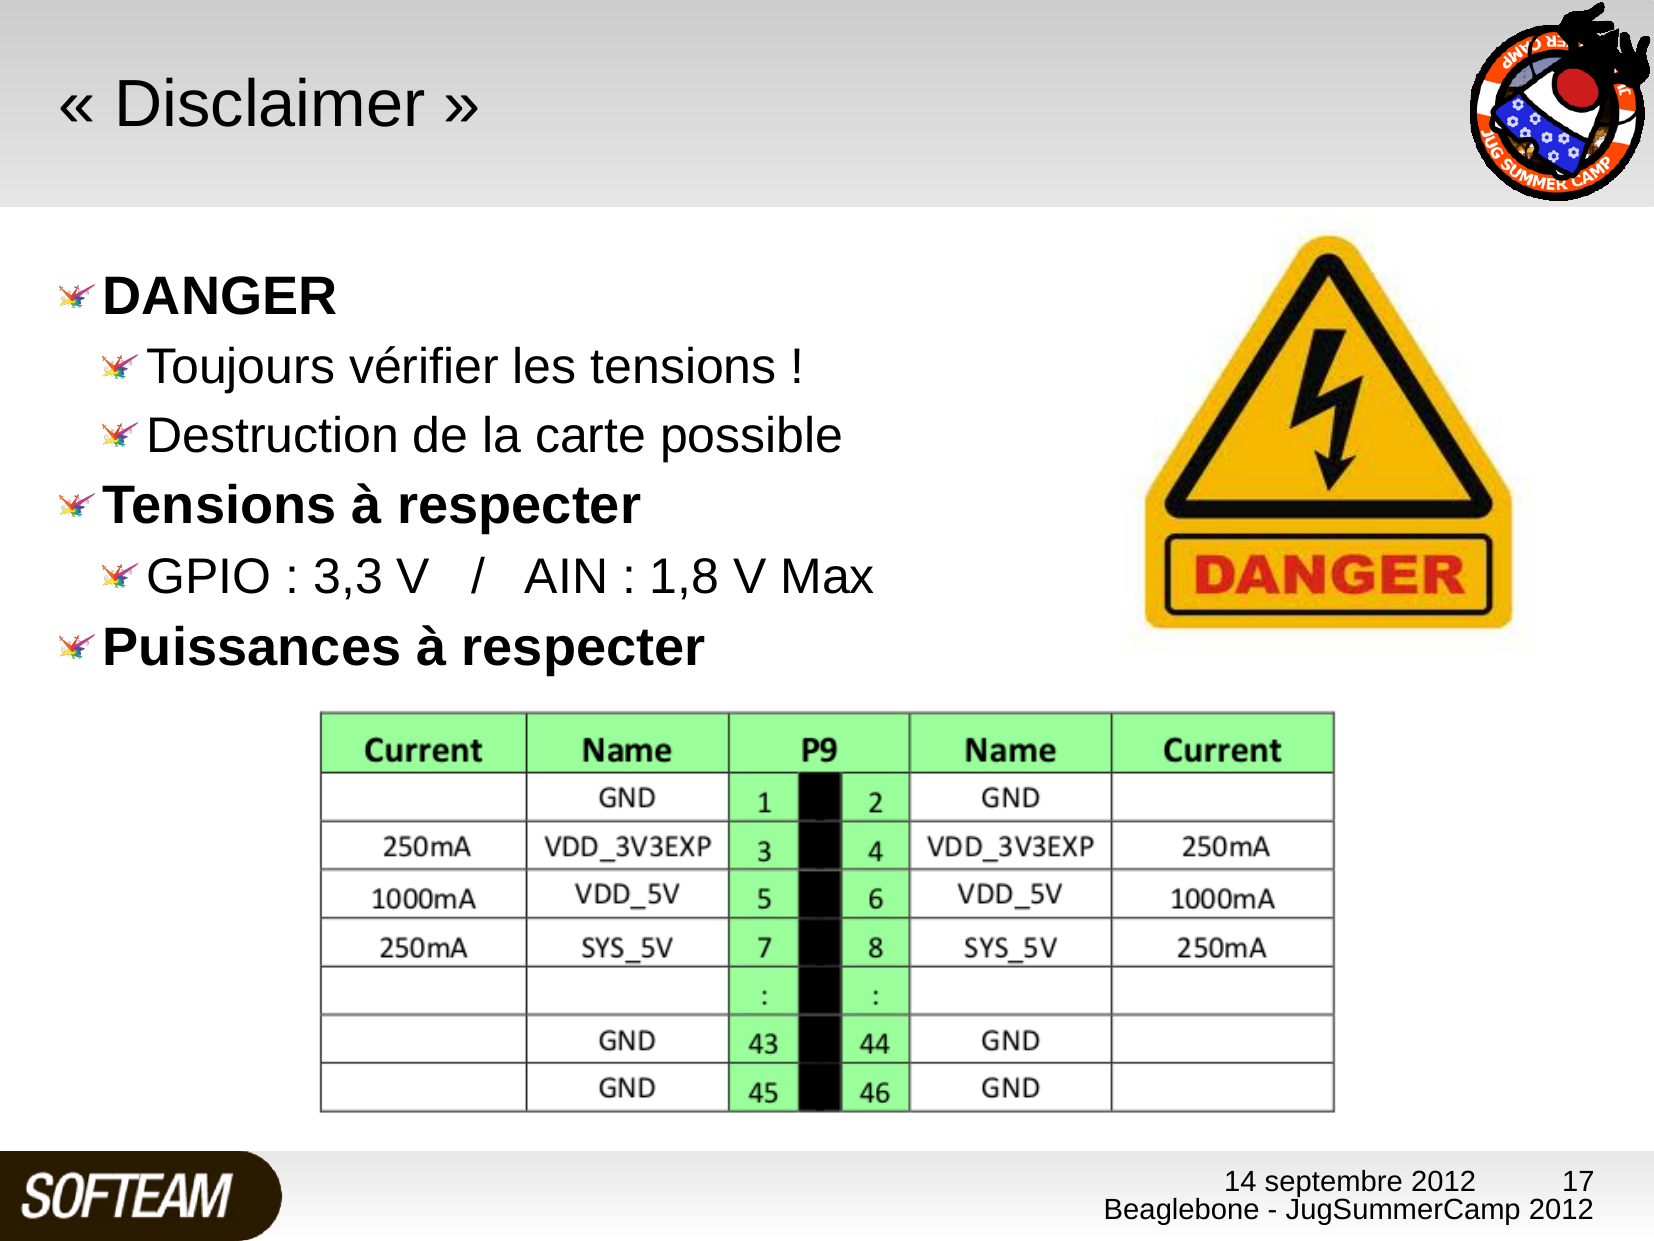

# « Disclaimer »
DANGER
Toujours vérifier les tensions !
Destruction de la carte possible
Tensions à respecter
GPIO : 3,3 V / AIN : 1,8 V Max
Puissances à respecter
14 septembre 2012
17
Beaglebone - JugSummerCamp 2012